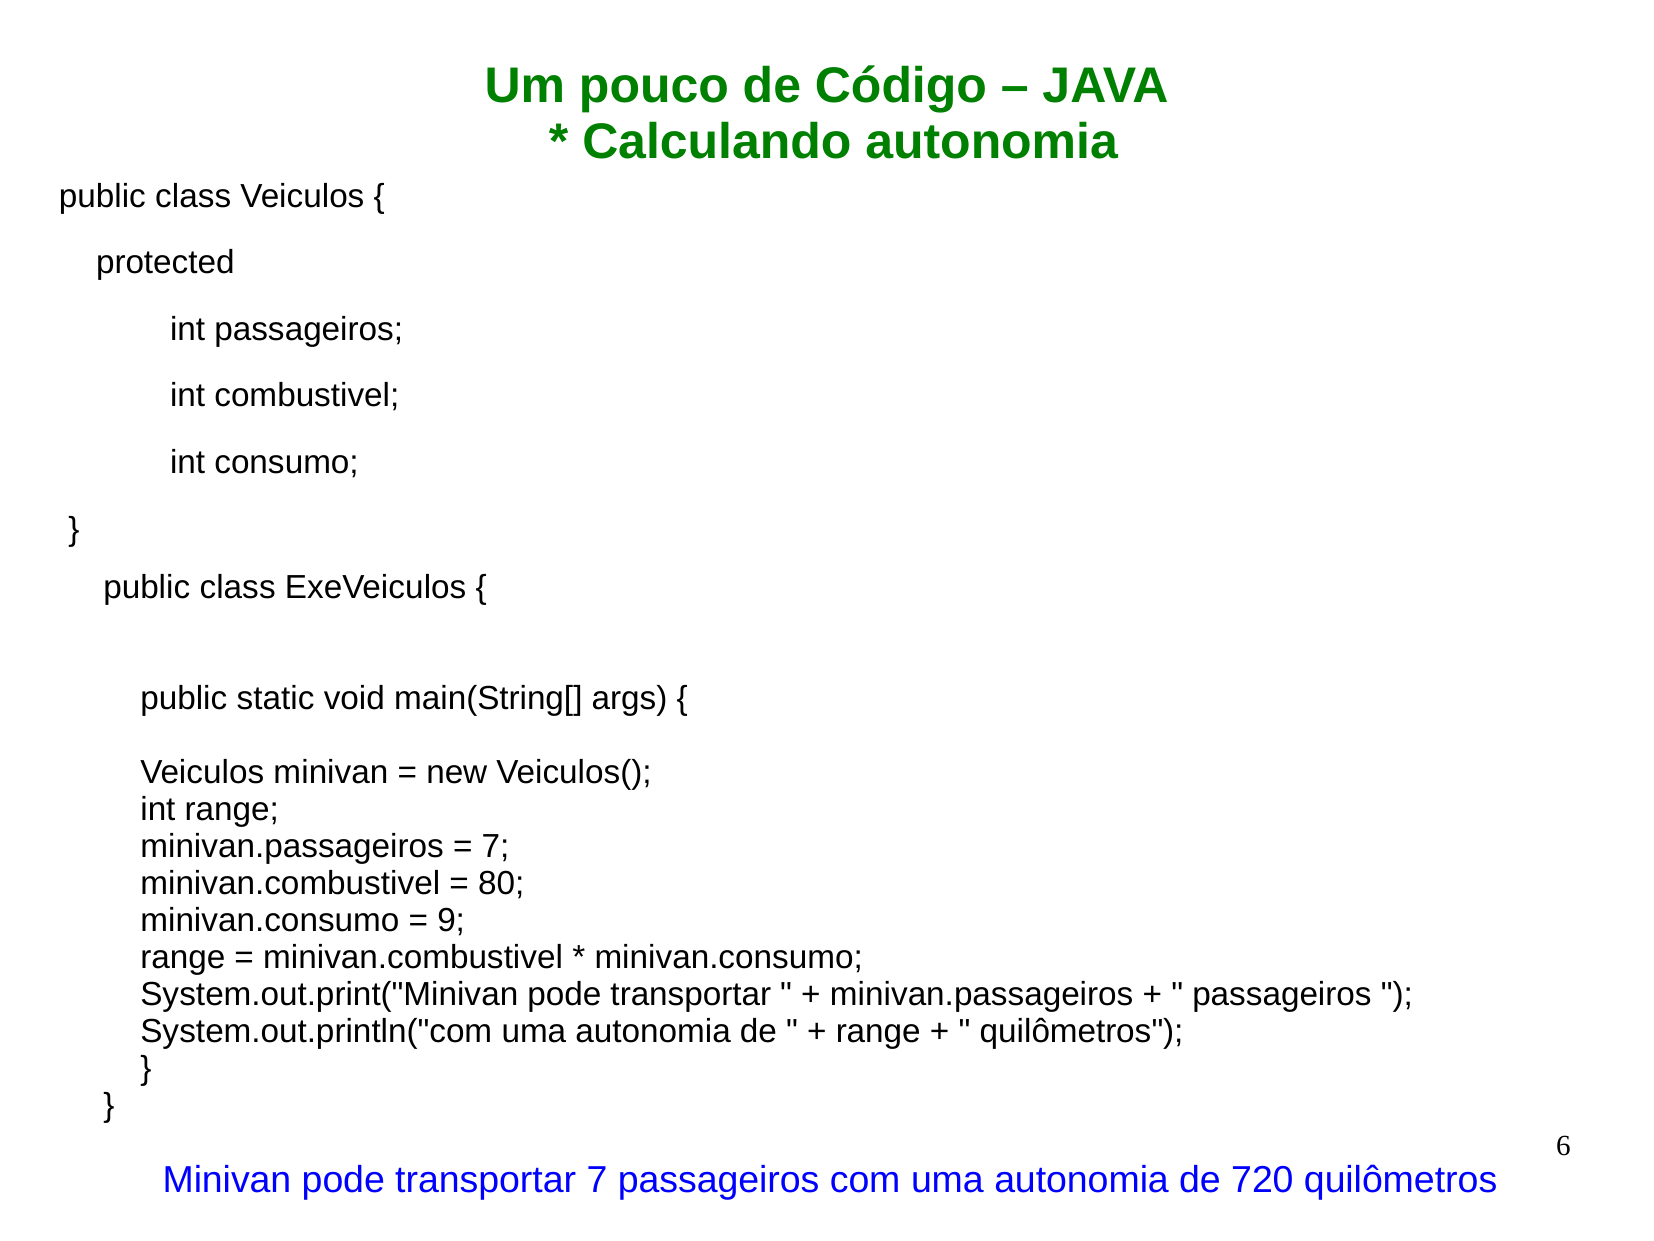

# Um pouco de Código – JAVA * Calculando autonomia
public class Veiculos {
 protected
 int passageiros;
 int combustivel;
 int consumo;
 }
public class ExeVeiculos {
 public static void main(String[] args) {
 Veiculos minivan = new Veiculos();
 int range;
 minivan.passageiros = 7;
 minivan.combustivel = 80;
 minivan.consumo = 9;
 range = minivan.combustivel * minivan.consumo;
 System.out.print("Minivan pode transportar " + minivan.passageiros + " passageiros ");
 System.out.println("com uma autonomia de " + range + " quilômetros");
 }
}
6
Minivan pode transportar 7 passageiros com uma autonomia de 720 quilômetros